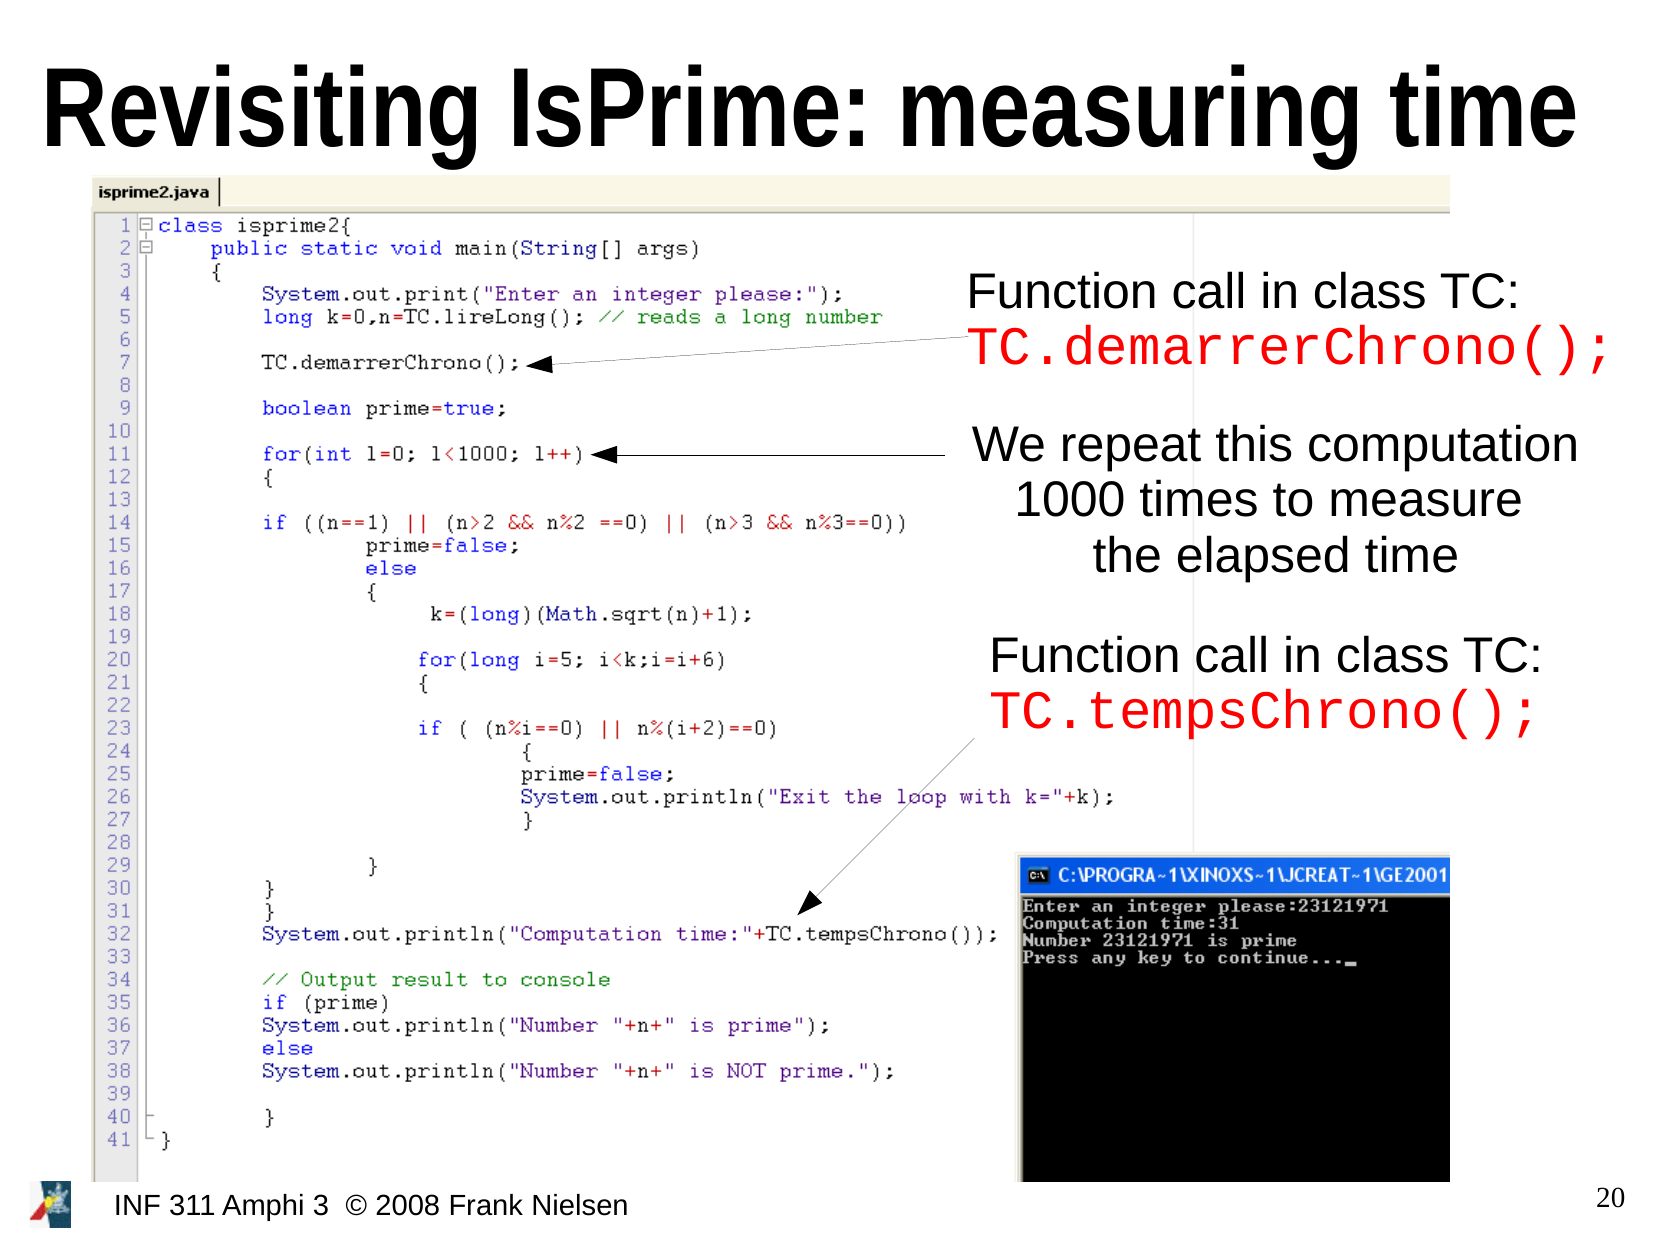

Revisiting IsPrime: measuring time
Function call in class TC:
TC.demarrerChrono();
We repeat this computation
1000 times to measure
the elapsed time
Function call in class TC:
TC.tempsChrono();